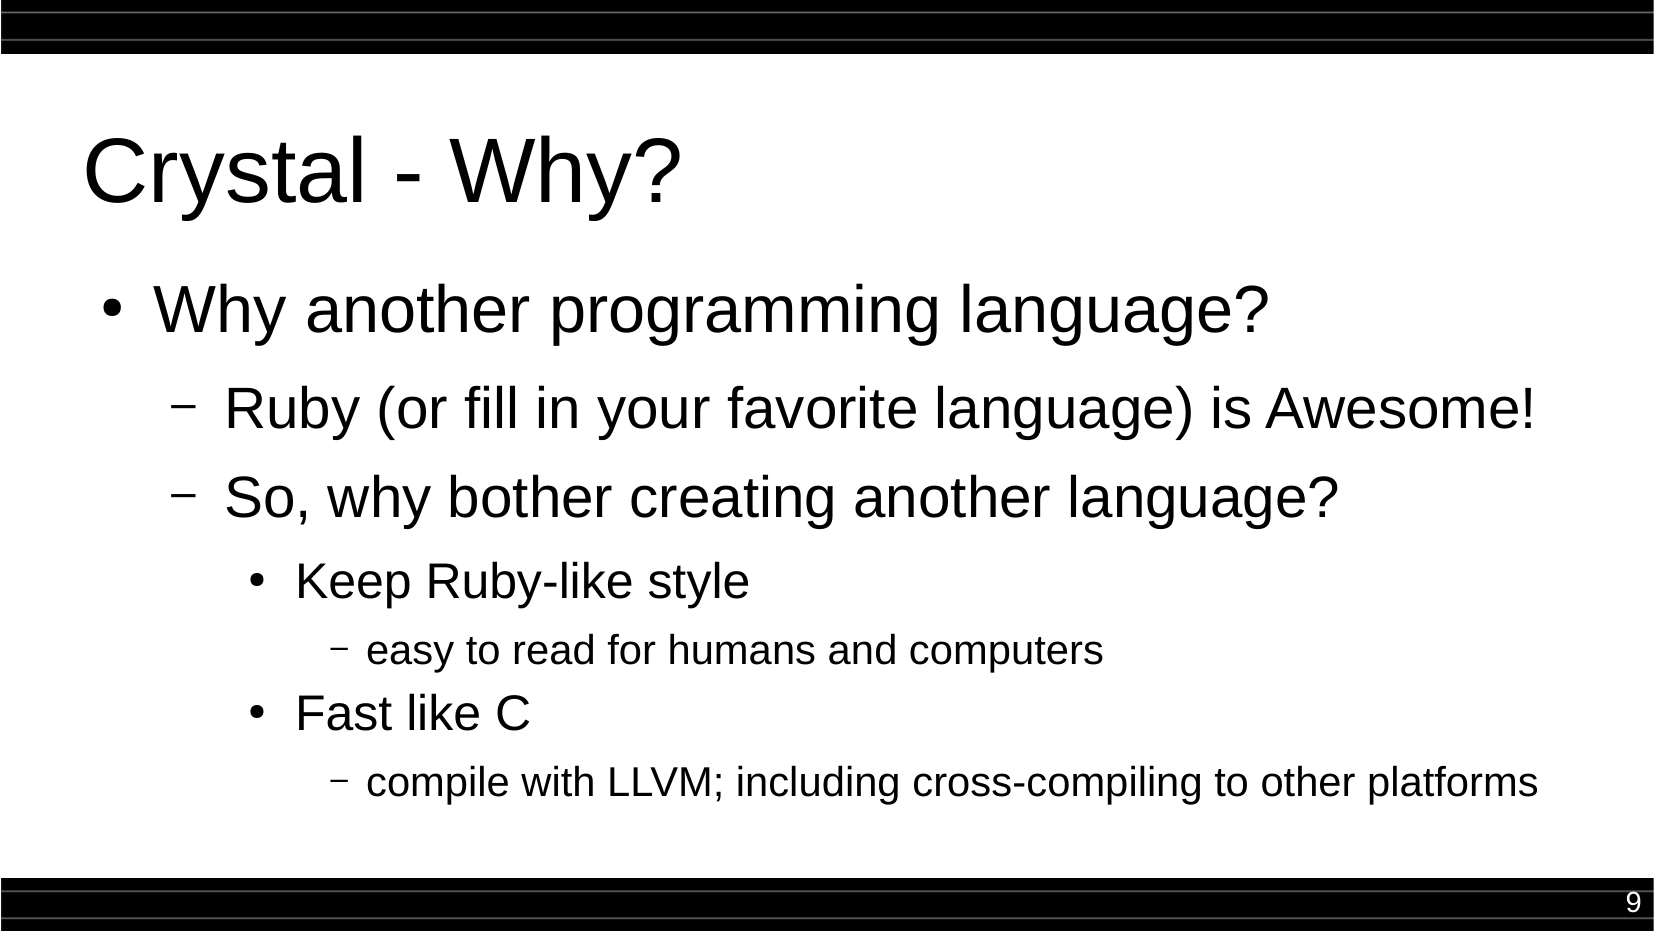

# Crystal - Why?
Why another programming language?
Ruby (or fill in your favorite language) is Awesome!
So, why bother creating another language?
Keep Ruby-like style
easy to read for humans and computers
Fast like C
compile with LLVM; including cross-compiling to other platforms